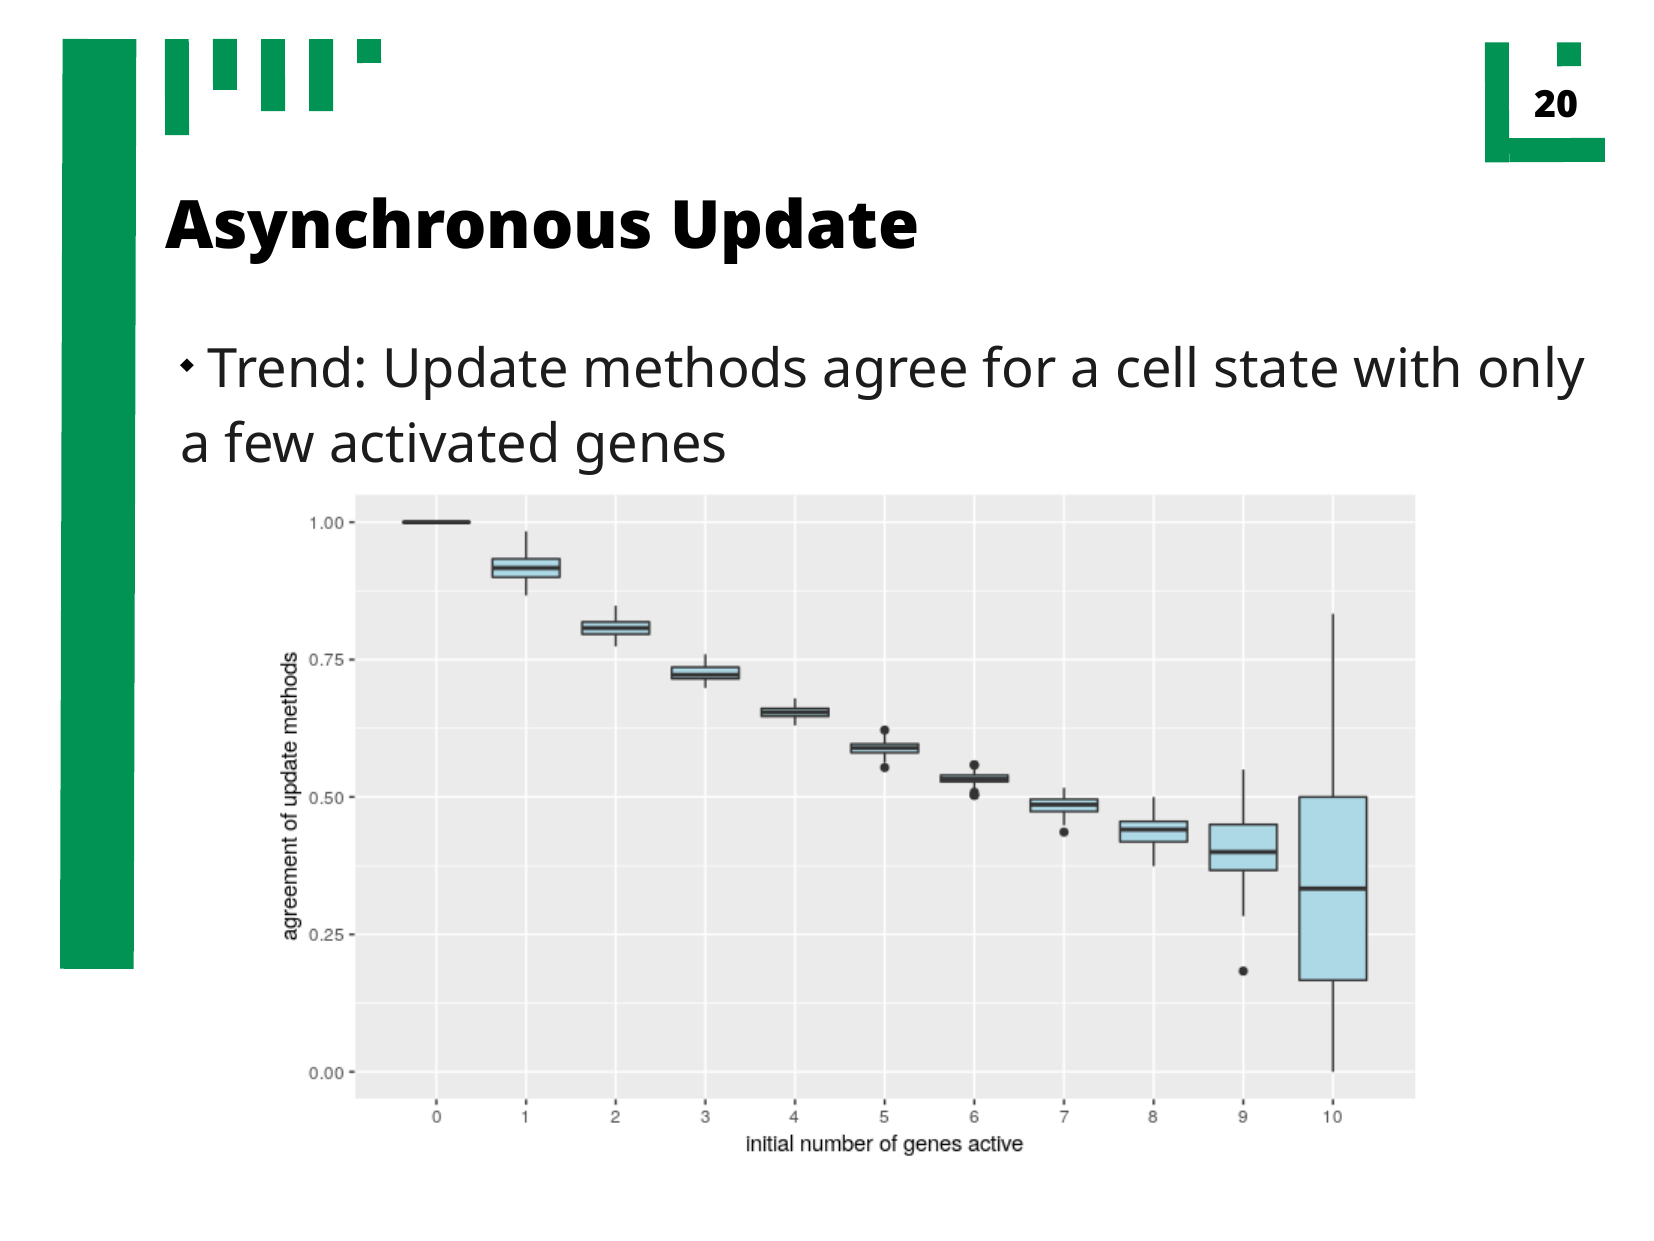

# Asynchronous Update
 Trend: Update methods agree for a cell state with only a few activated genes